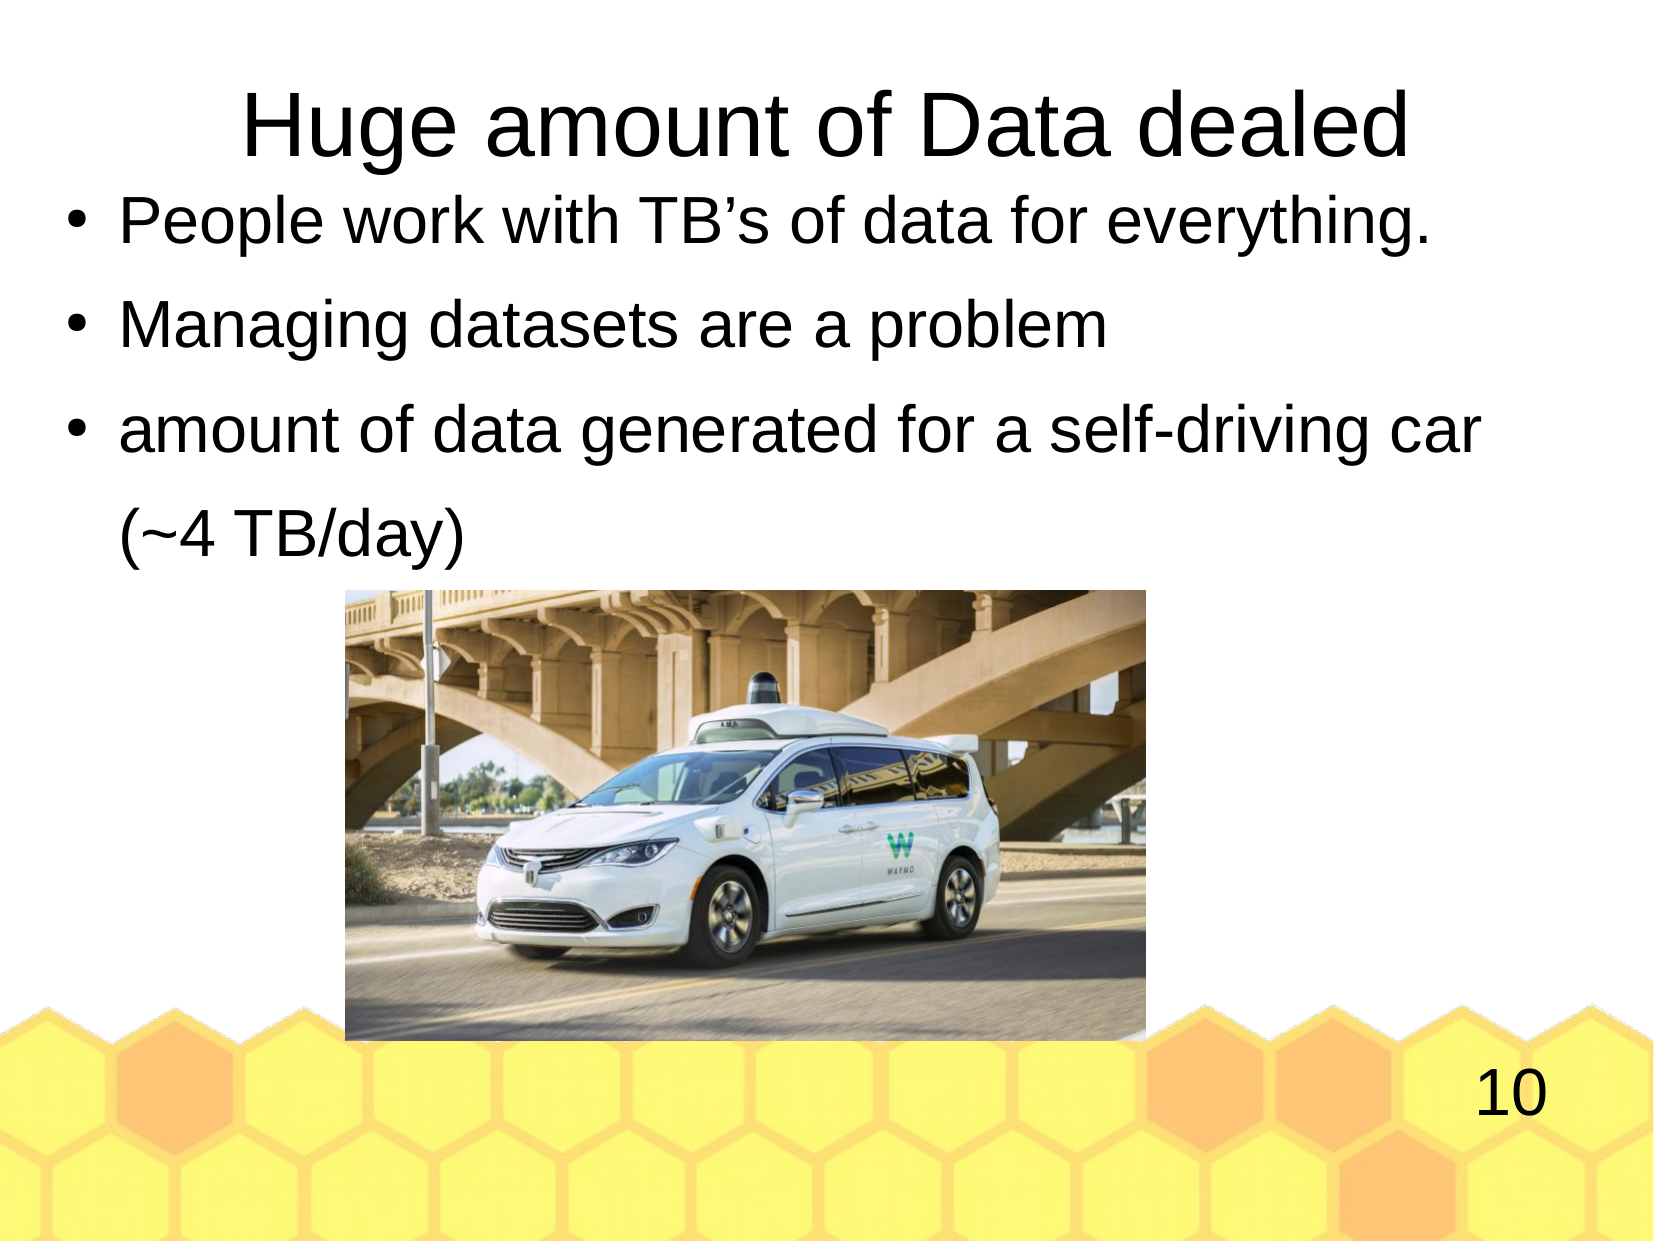

# Huge amount of Data dealed
People work with TB’s of data for everything.
Managing datasets are a problem
amount of data generated for a self-driving car
(~4 TB/day)
10